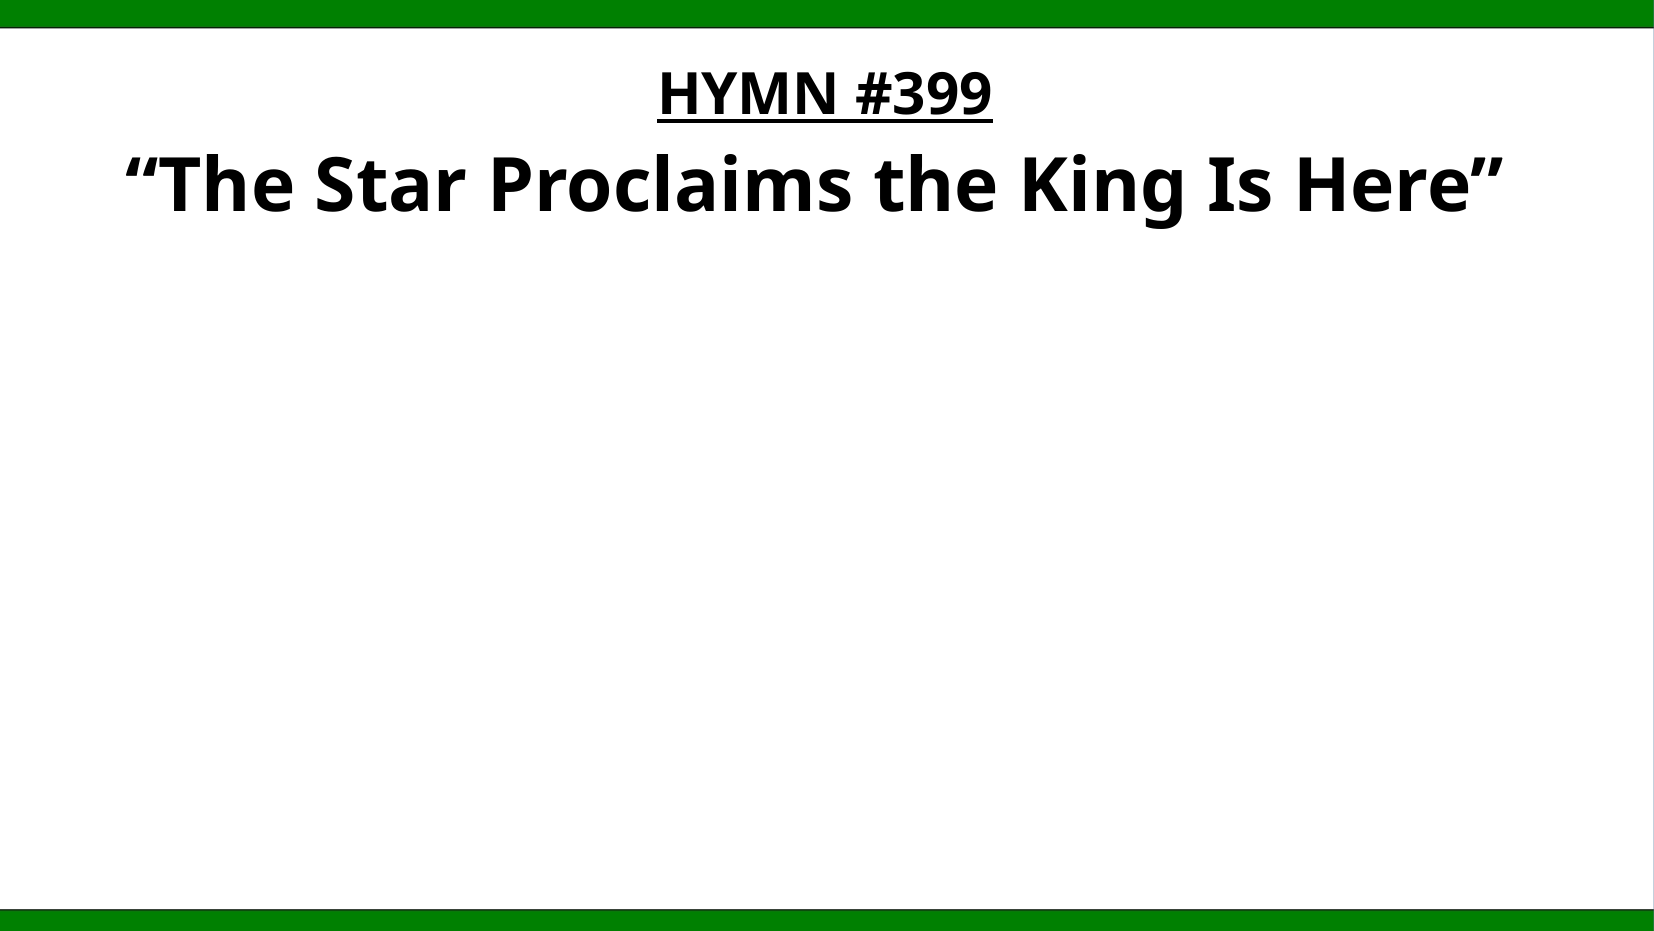

HYMN #399
“The Star Proclaims the King Is Here”